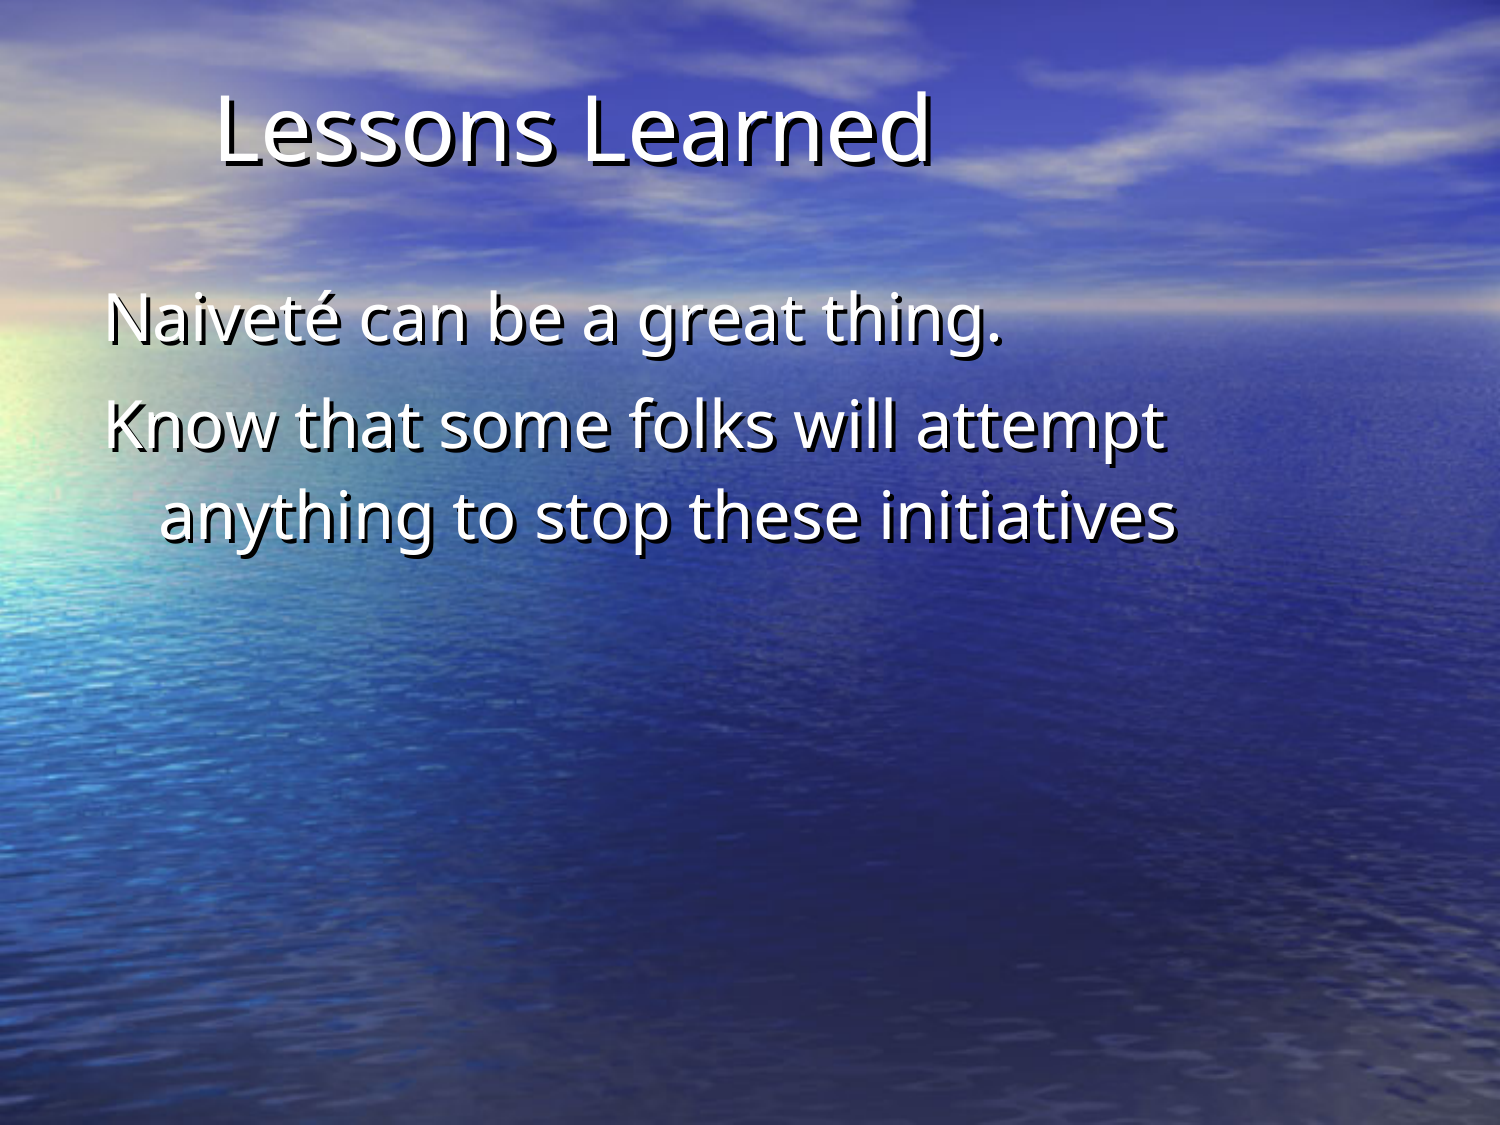

# Lessons Learned
Naiveté can be a great thing.
Know that some folks will attempt anything to stop these initiatives